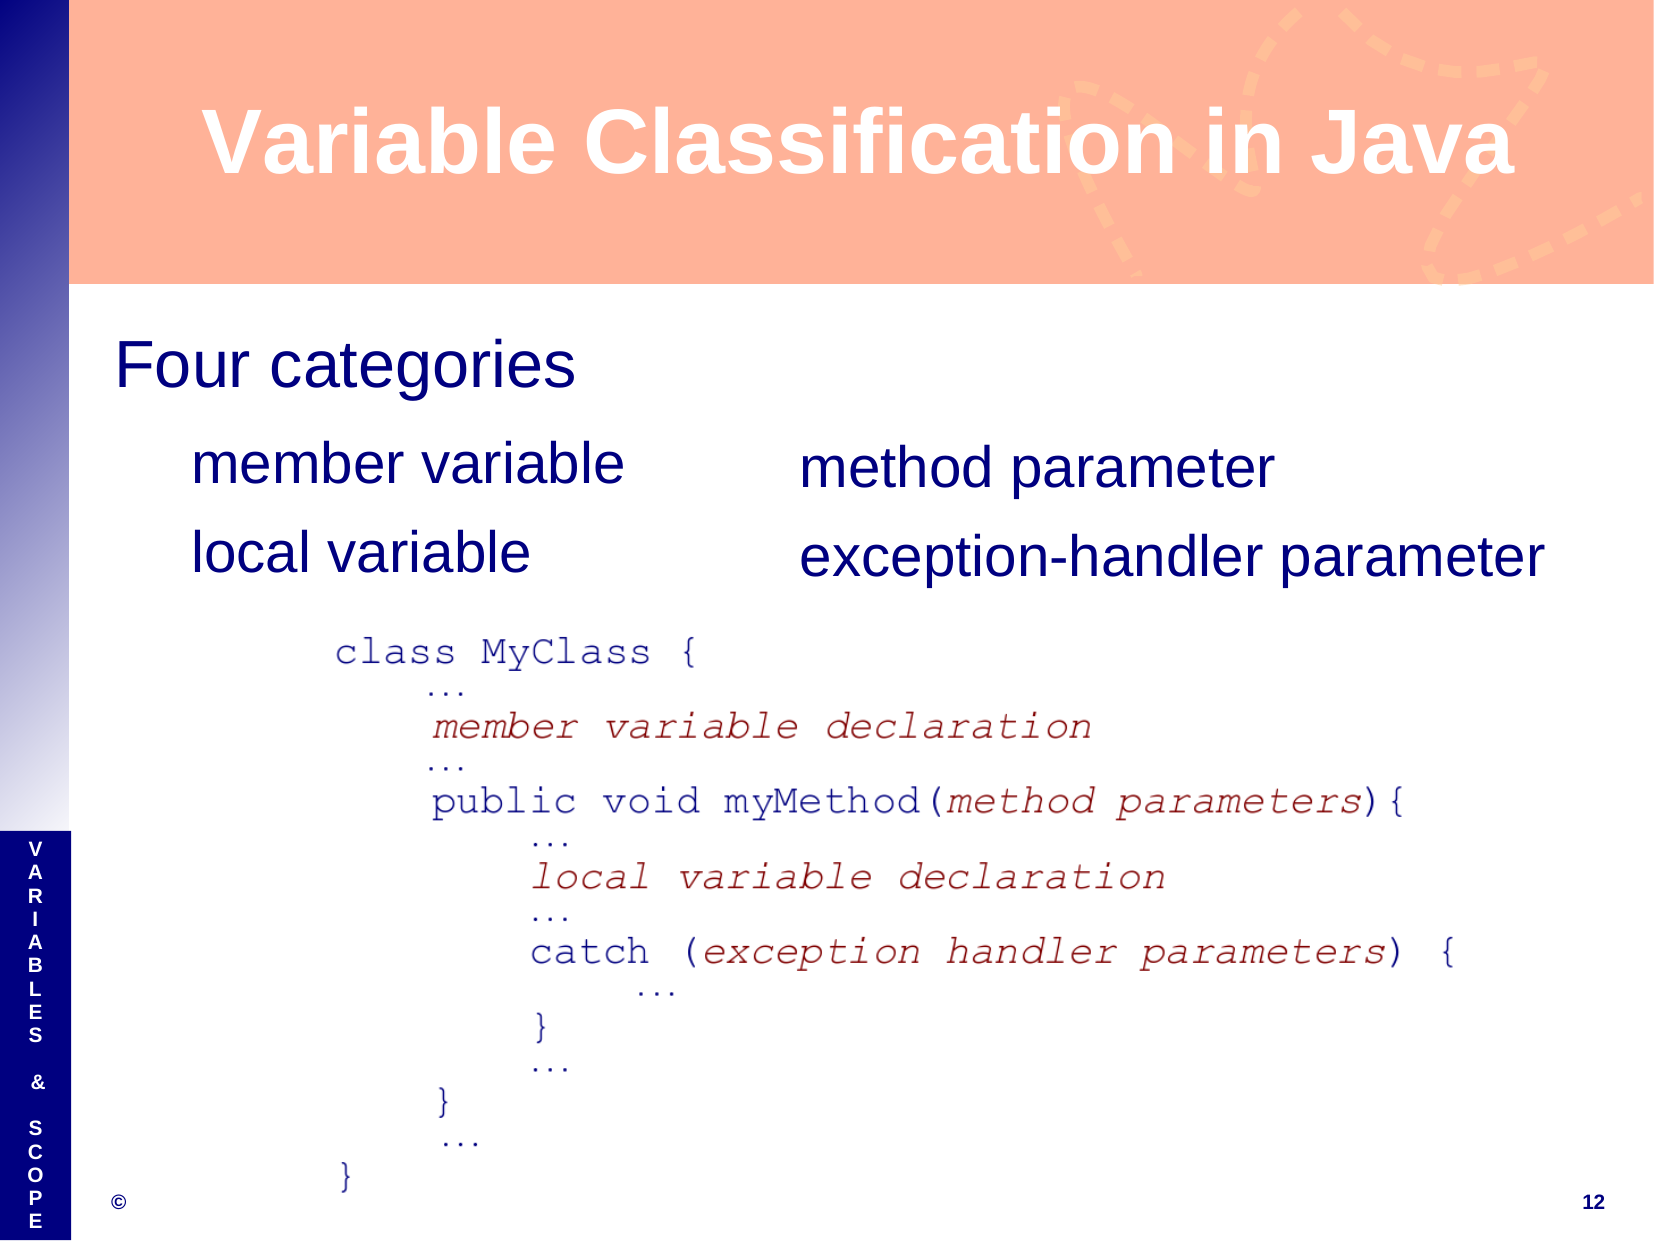

# Variable Classification in Java
Four categories
member variable
local variable
method parameter
exception-handler parameter
V
A
R
I
A
B
L
E
S
 &
S
C
O
P
E